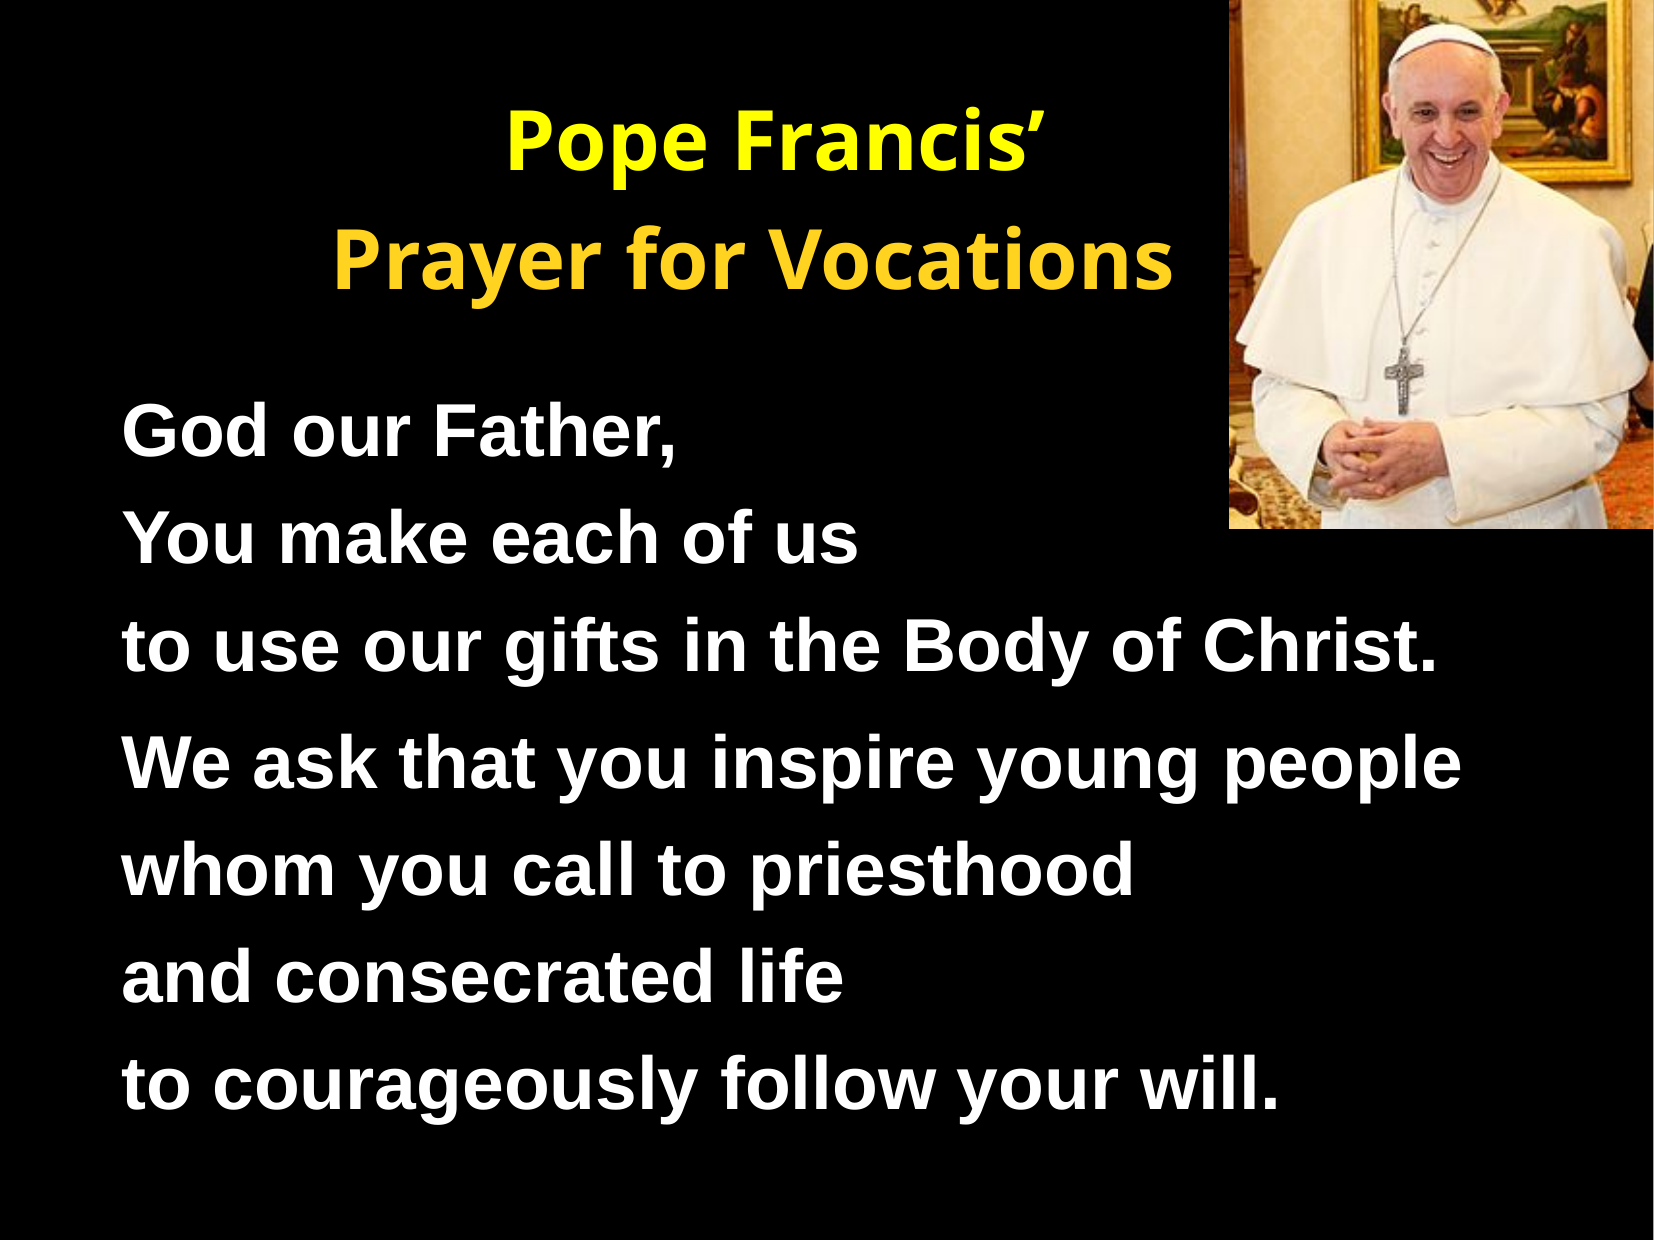

Pope Francis’
Prayer for Vocations
God our Father,
You make each of us
to use our gifts in the Body of Christ.
We ask that you inspire young people
whom you call to priesthood
and consecrated life
to courageously follow your will.
.